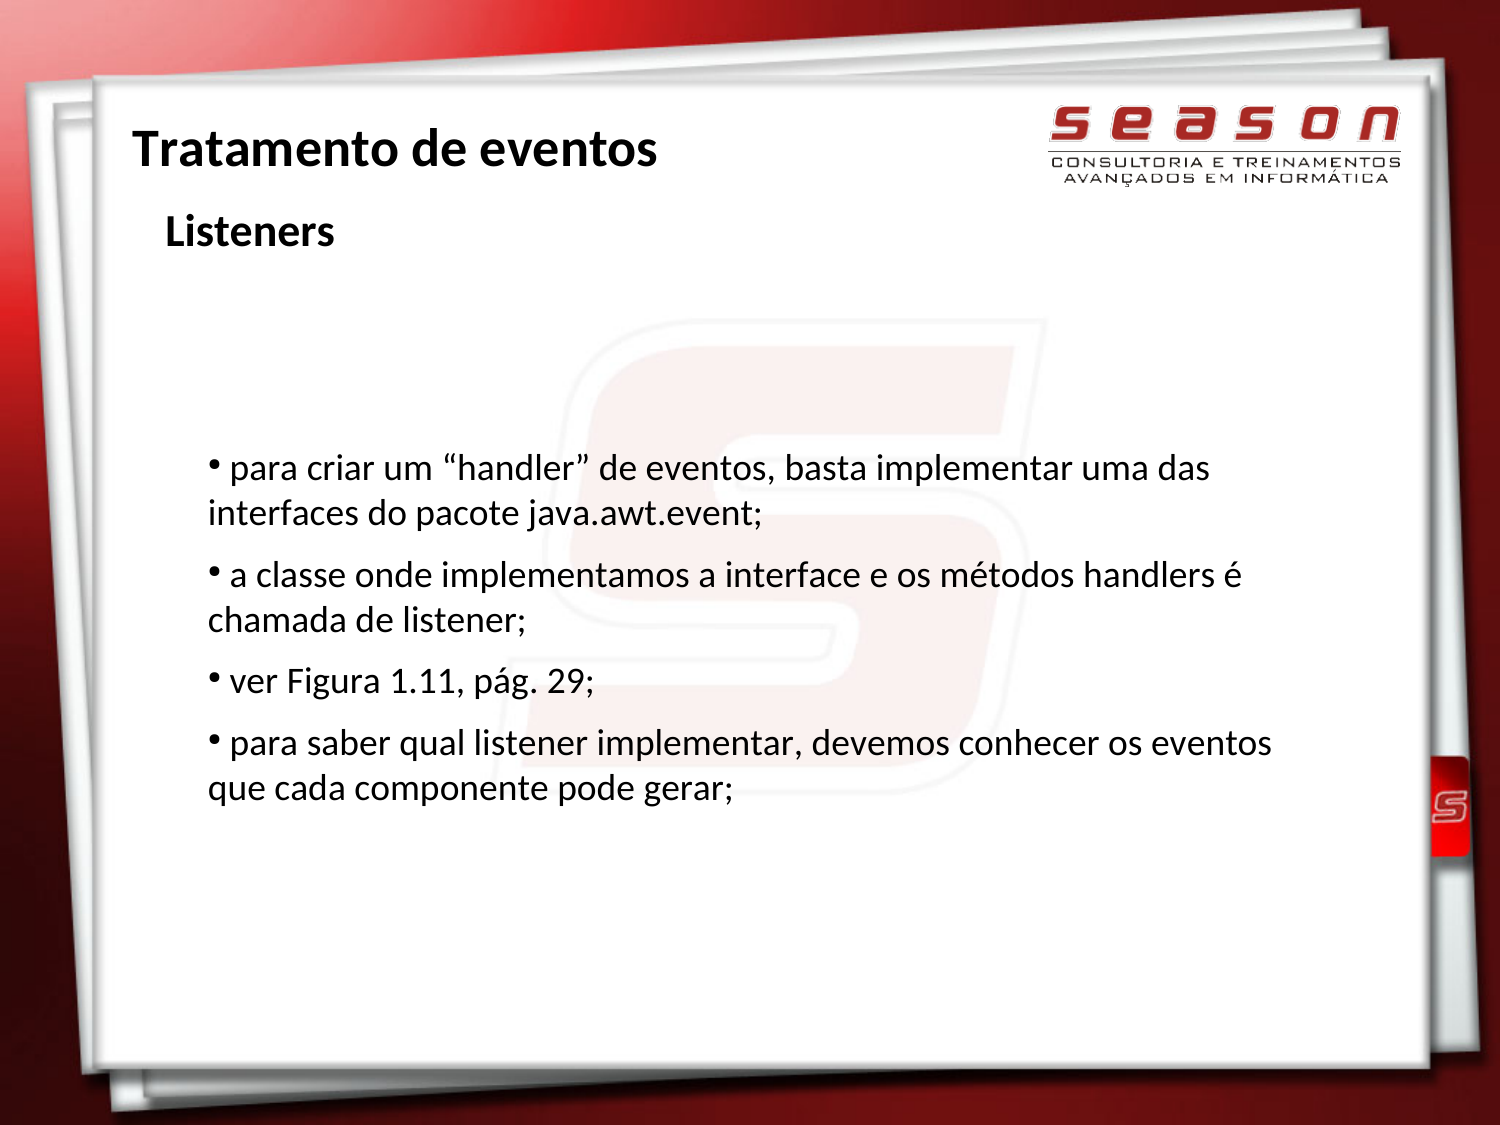

# Tratamento de eventos
Listeners
 para criar um “handler” de eventos, basta implementar uma das interfaces do pacote java.awt.event;
 a classe onde implementamos a interface e os métodos handlers é chamada de listener;
 ver Figura 1.11, pág. 29;
 para saber qual listener implementar, devemos conhecer os eventos que cada componente pode gerar;